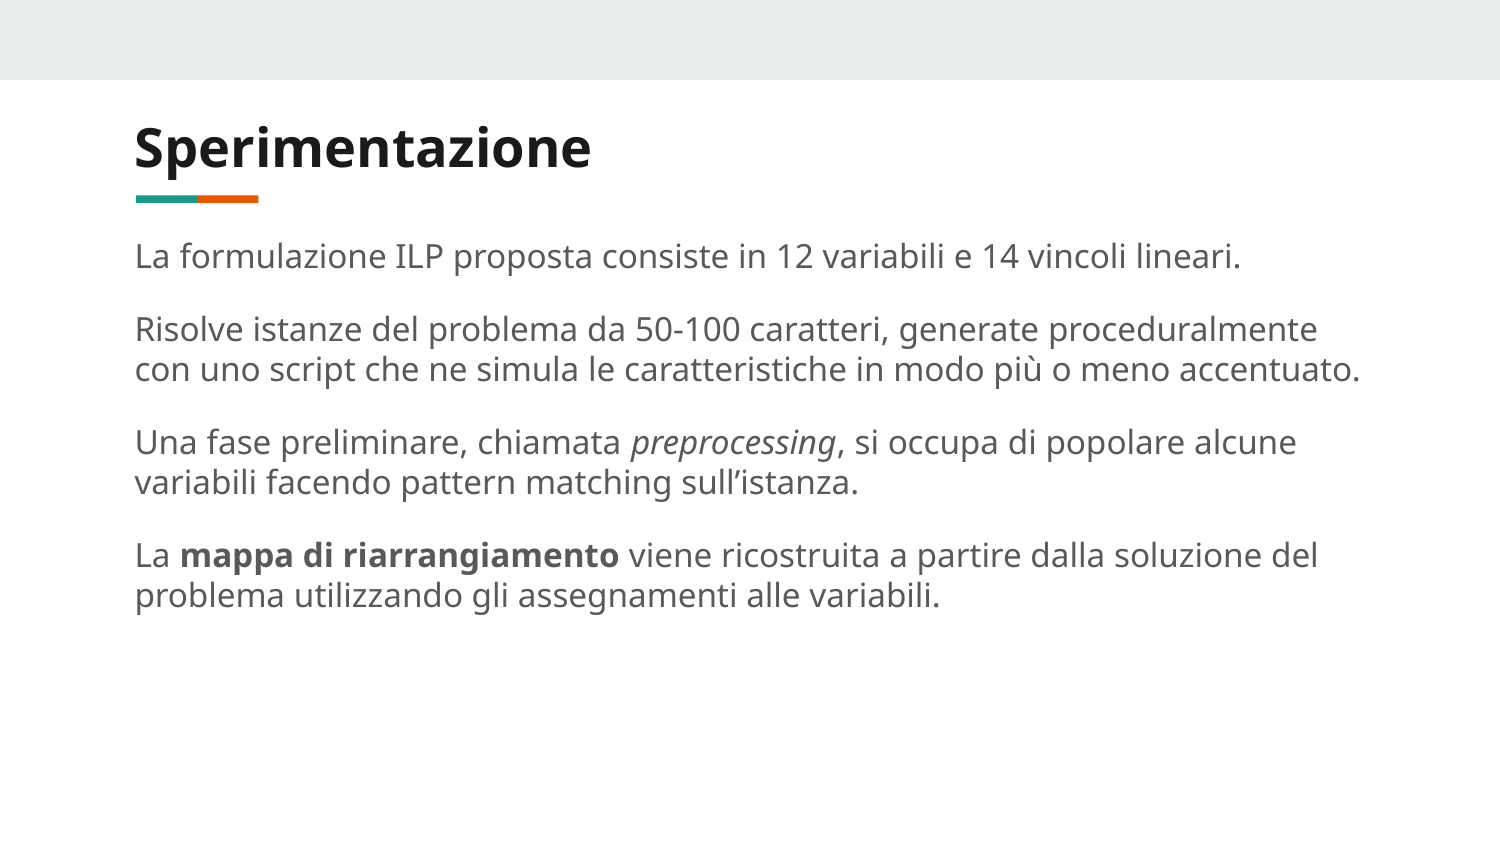

# Sperimentazione
La formulazione ILP proposta consiste in 12 variabili e 14 vincoli lineari.
Risolve istanze del problema da 50-100 caratteri, generate proceduralmente con uno script che ne simula le caratteristiche in modo più o meno accentuato.
Una fase preliminare, chiamata preprocessing, si occupa di popolare alcune variabili facendo pattern matching sull’istanza.
La mappa di riarrangiamento viene ricostruita a partire dalla soluzione del problema utilizzando gli assegnamenti alle variabili.